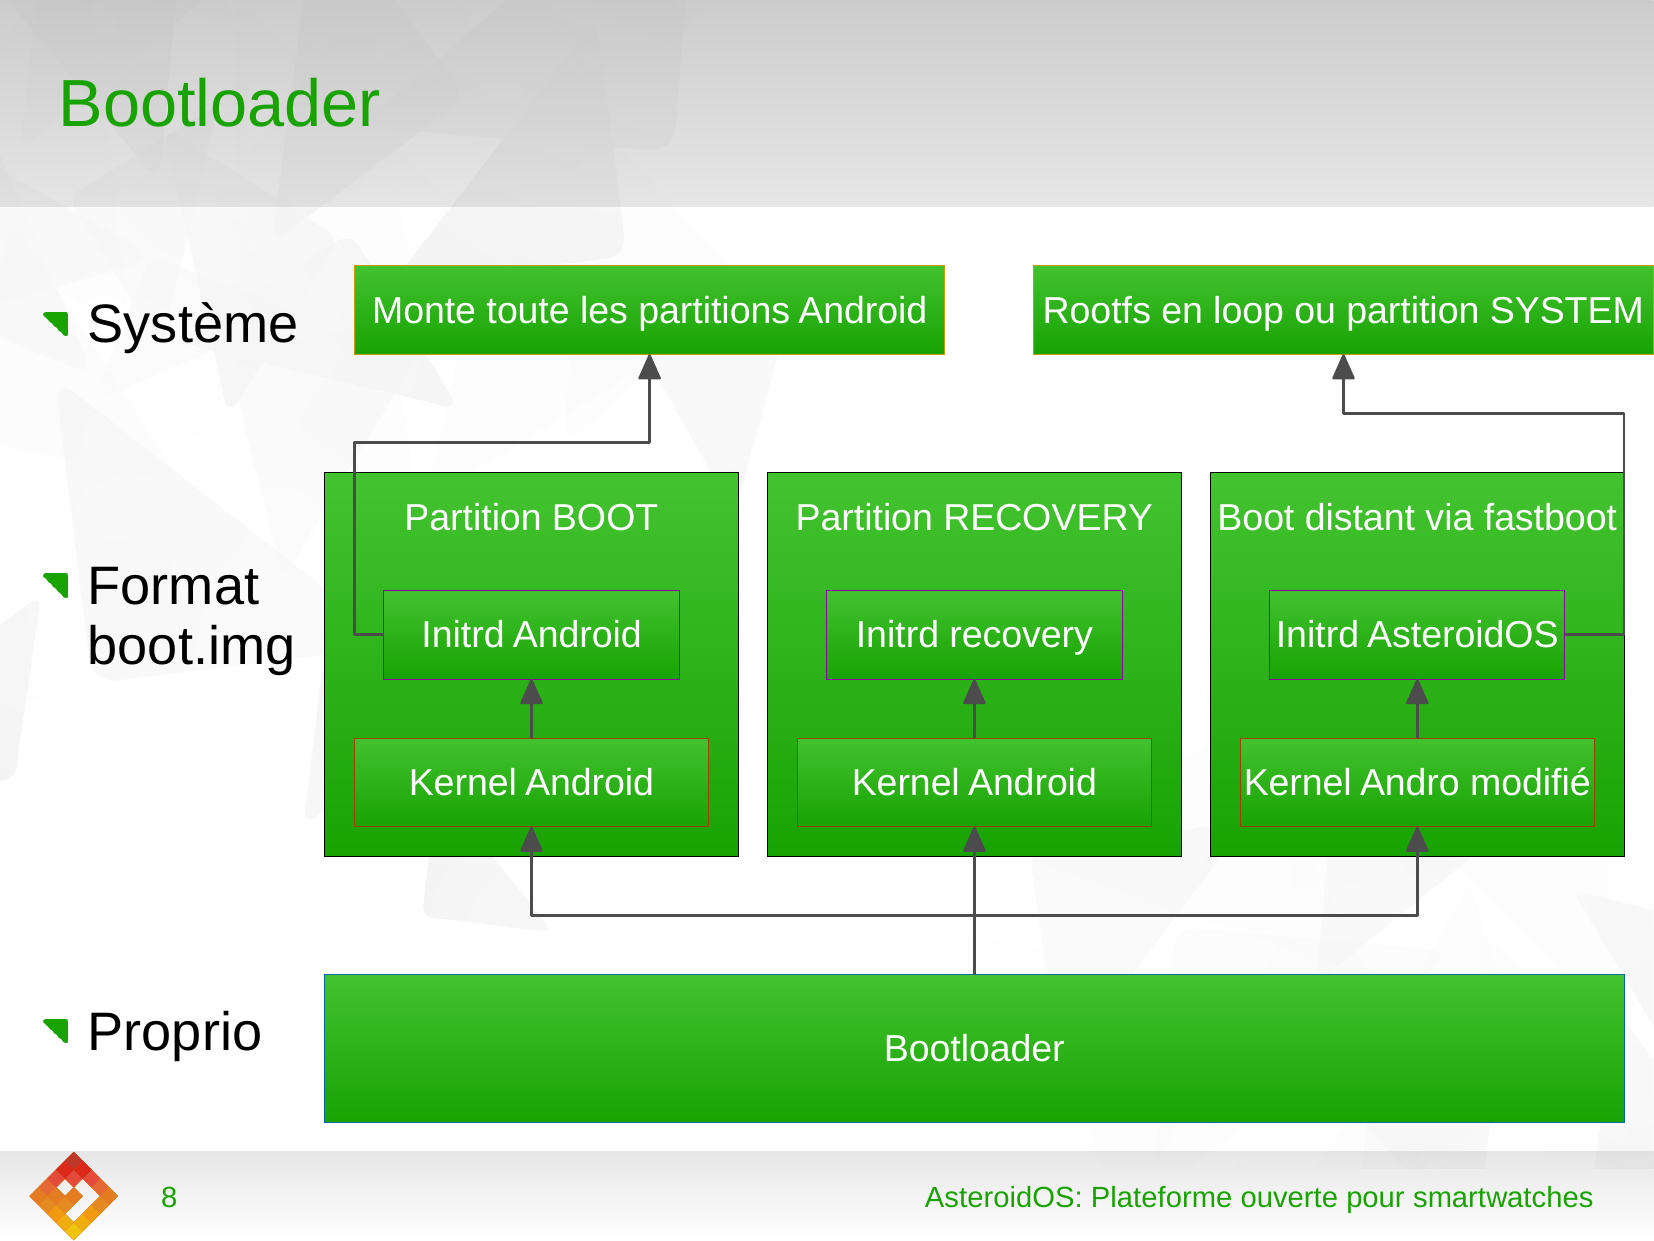

# Bootloader
Monte toute les partitions Android
Rootfs en loop ou partition SYSTEM
Système
Partition BOOT
Partition RECOVERY
Boot distant via fastboot
Format boot.img
Initrd Android
Initrd recovery
Initrd AsteroidOS
Kernel Android
Kernel Android
Kernel Andro modifié
Bootloader
Proprio
8
AsteroidOS: Plateforme ouverte pour smartwatches